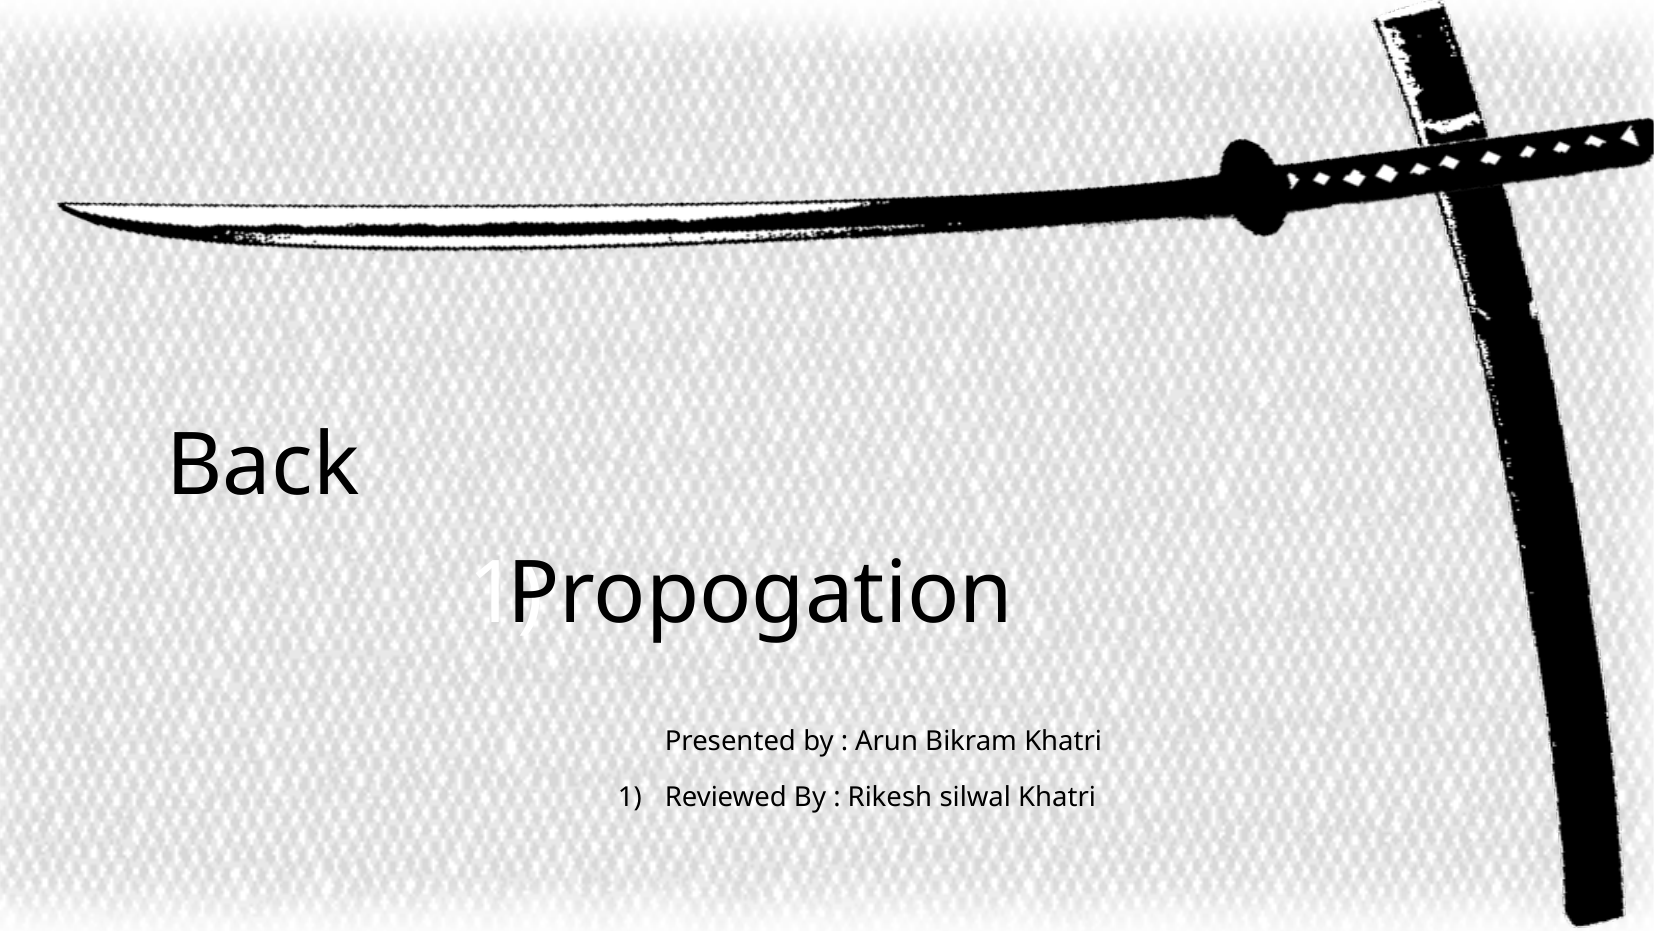

# Back
Propogation
Presented by : Arun Bikram Khatri
Reviewed By : Rikesh silwal Khatri